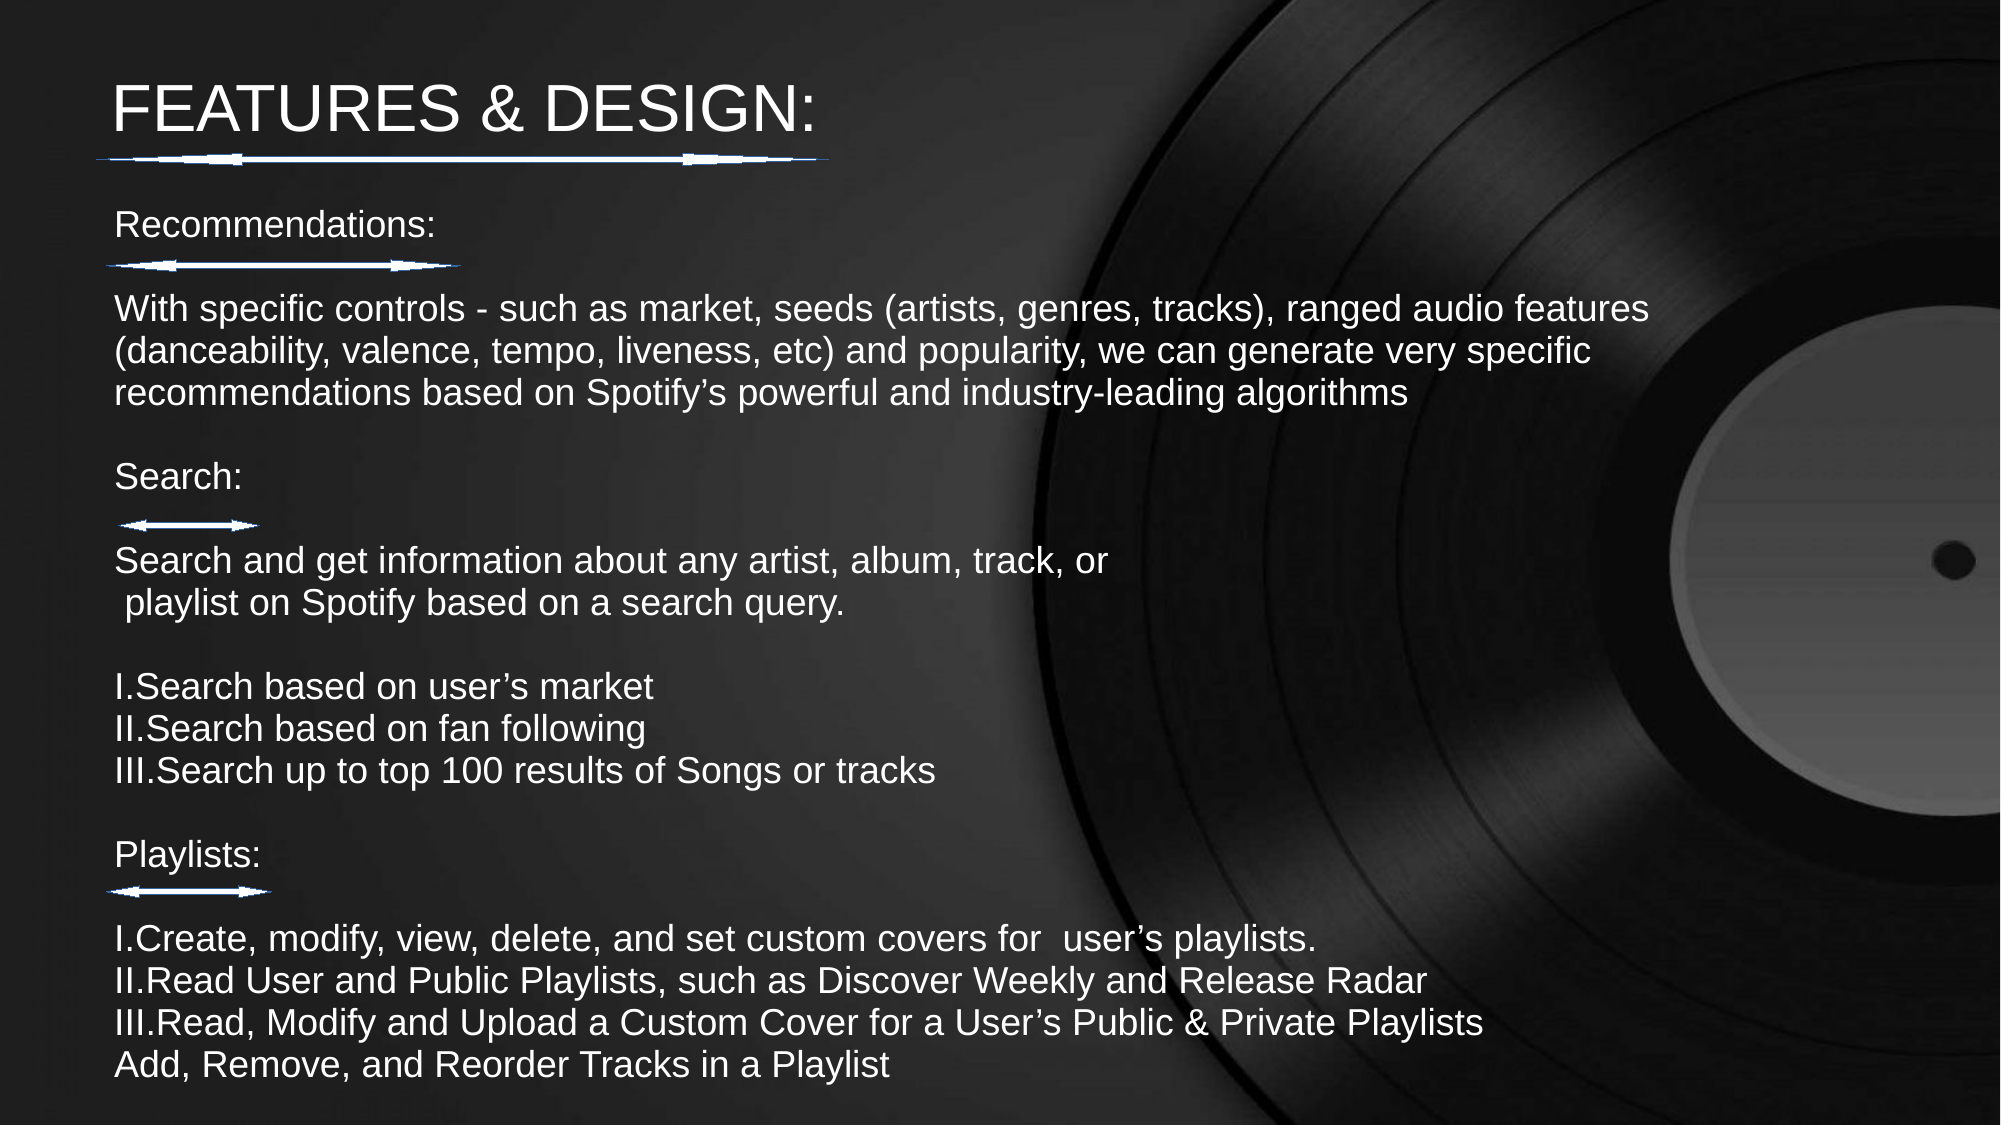

FEATURES & DESIGN:
Recommendations:
With specific controls - such as market, seeds (artists, genres, tracks), ranged audio features (danceability, valence, tempo, liveness, etc) and popularity, we can generate very specific recommendations based on Spotify’s powerful and industry-leading algorithms
Search:
Search and get information about any artist, album, track, or
 playlist on Spotify based on a search query.
I.Search based on user’s market
II.Search based on fan following
III.Search up to top 100 results of Songs or tracks
Playlists:
I.Create, modify, view, delete, and set custom covers for user’s playlists.
II.Read User and Public Playlists, such as Discover Weekly and Release Radar
III.Read, Modify and Upload a Custom Cover for a User’s Public & Private Playlists
Add, Remove, and Reorder Tracks in a Playlist